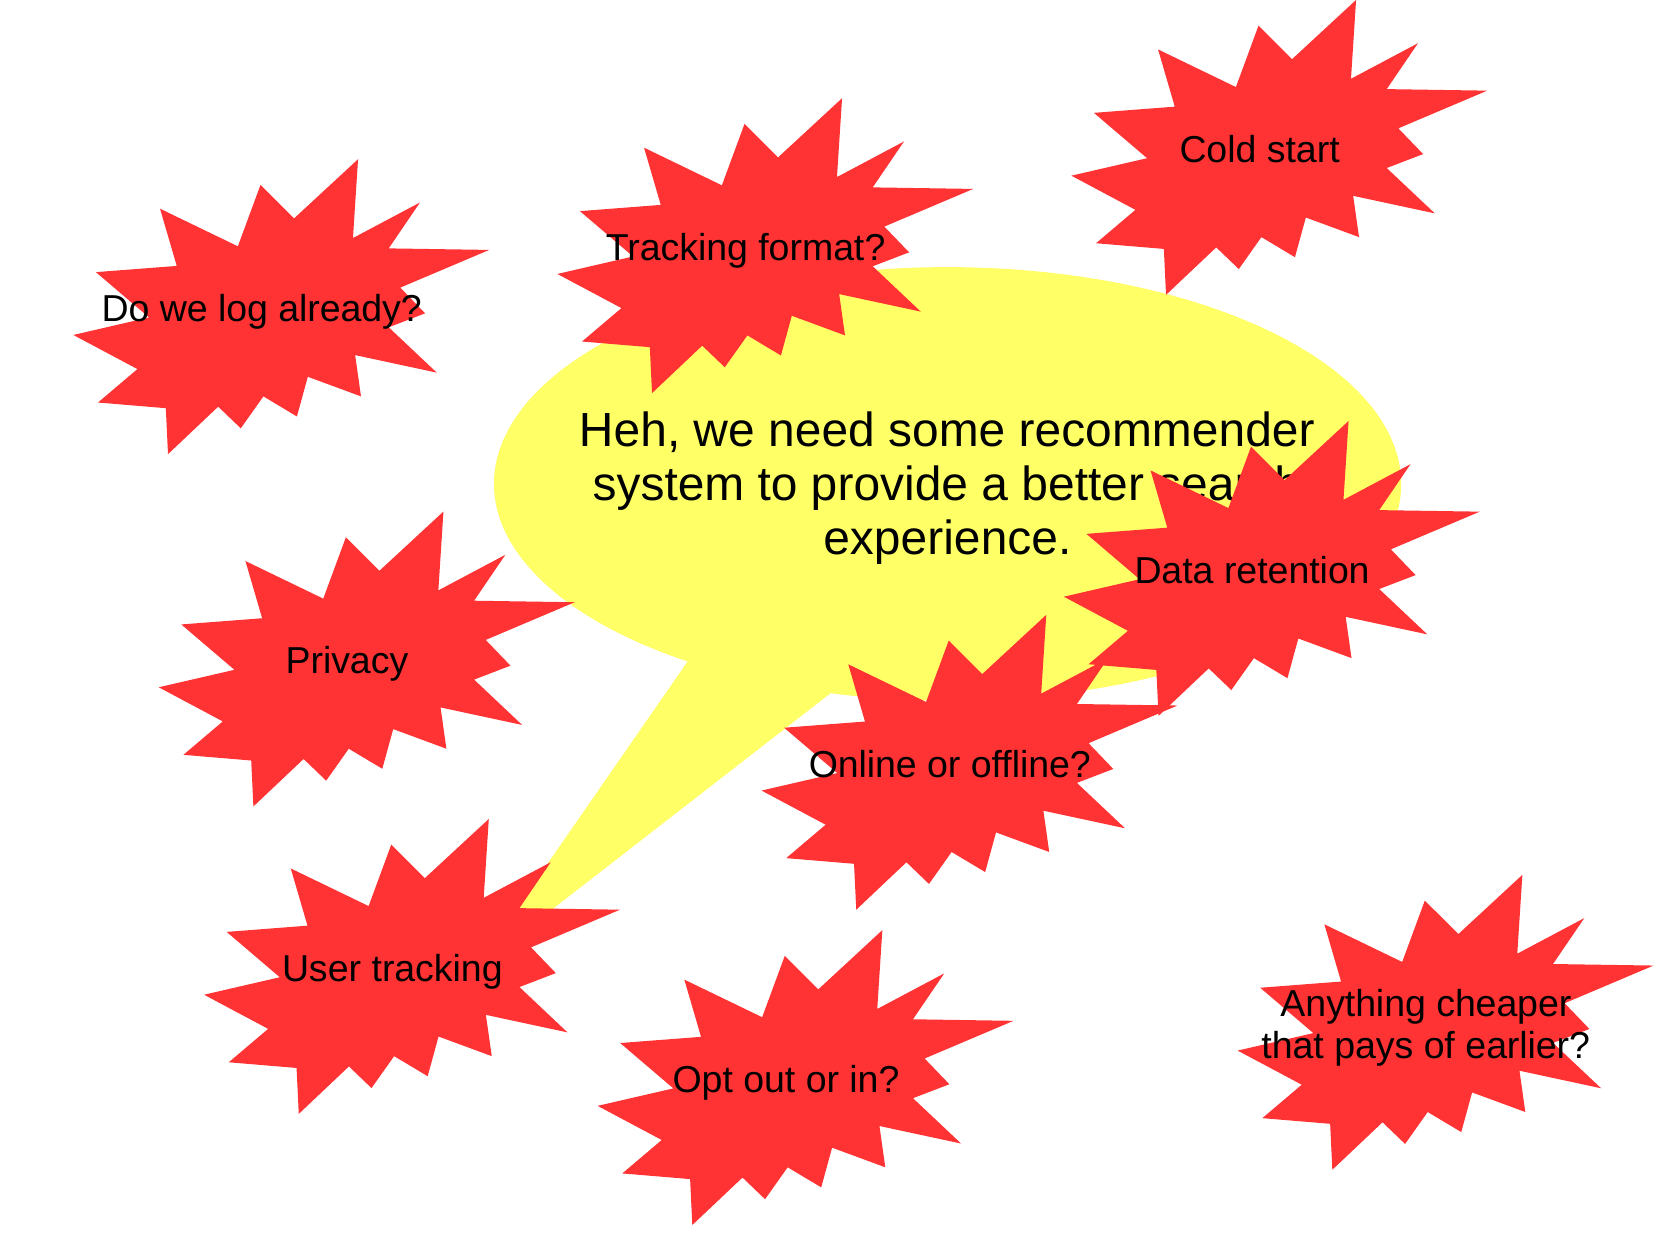

Cold start
Tracking format?
Do we log already?
Heh, we need some recommender
system to provide a better search
experience.
Data retention
Privacy
Online or offline?
User tracking
Anything cheaper
that pays of earlier?
Opt out or in?